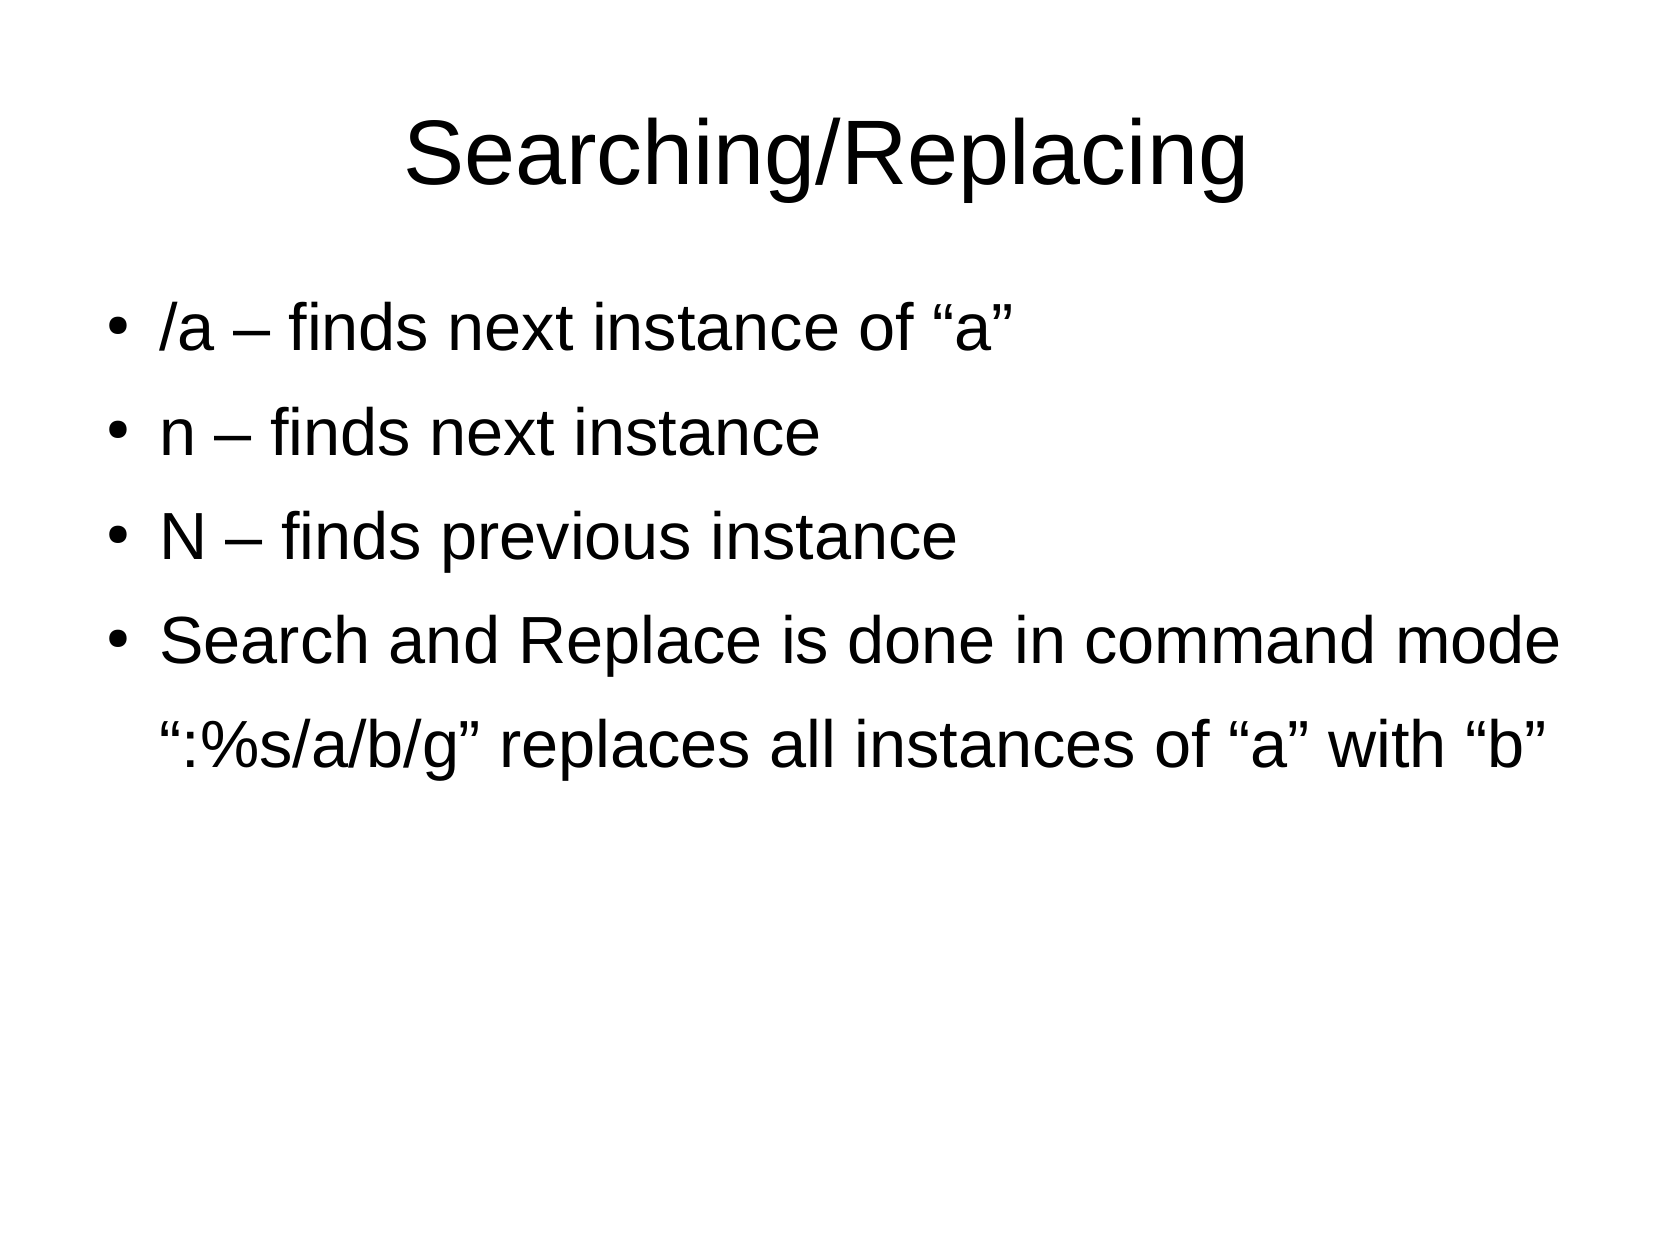

# Searching/Replacing
/a – finds next instance of “a”
n – finds next instance
N – finds previous instance
Search and Replace is done in command mode
“:%s/a/b/g” replaces all instances of “a” with “b”